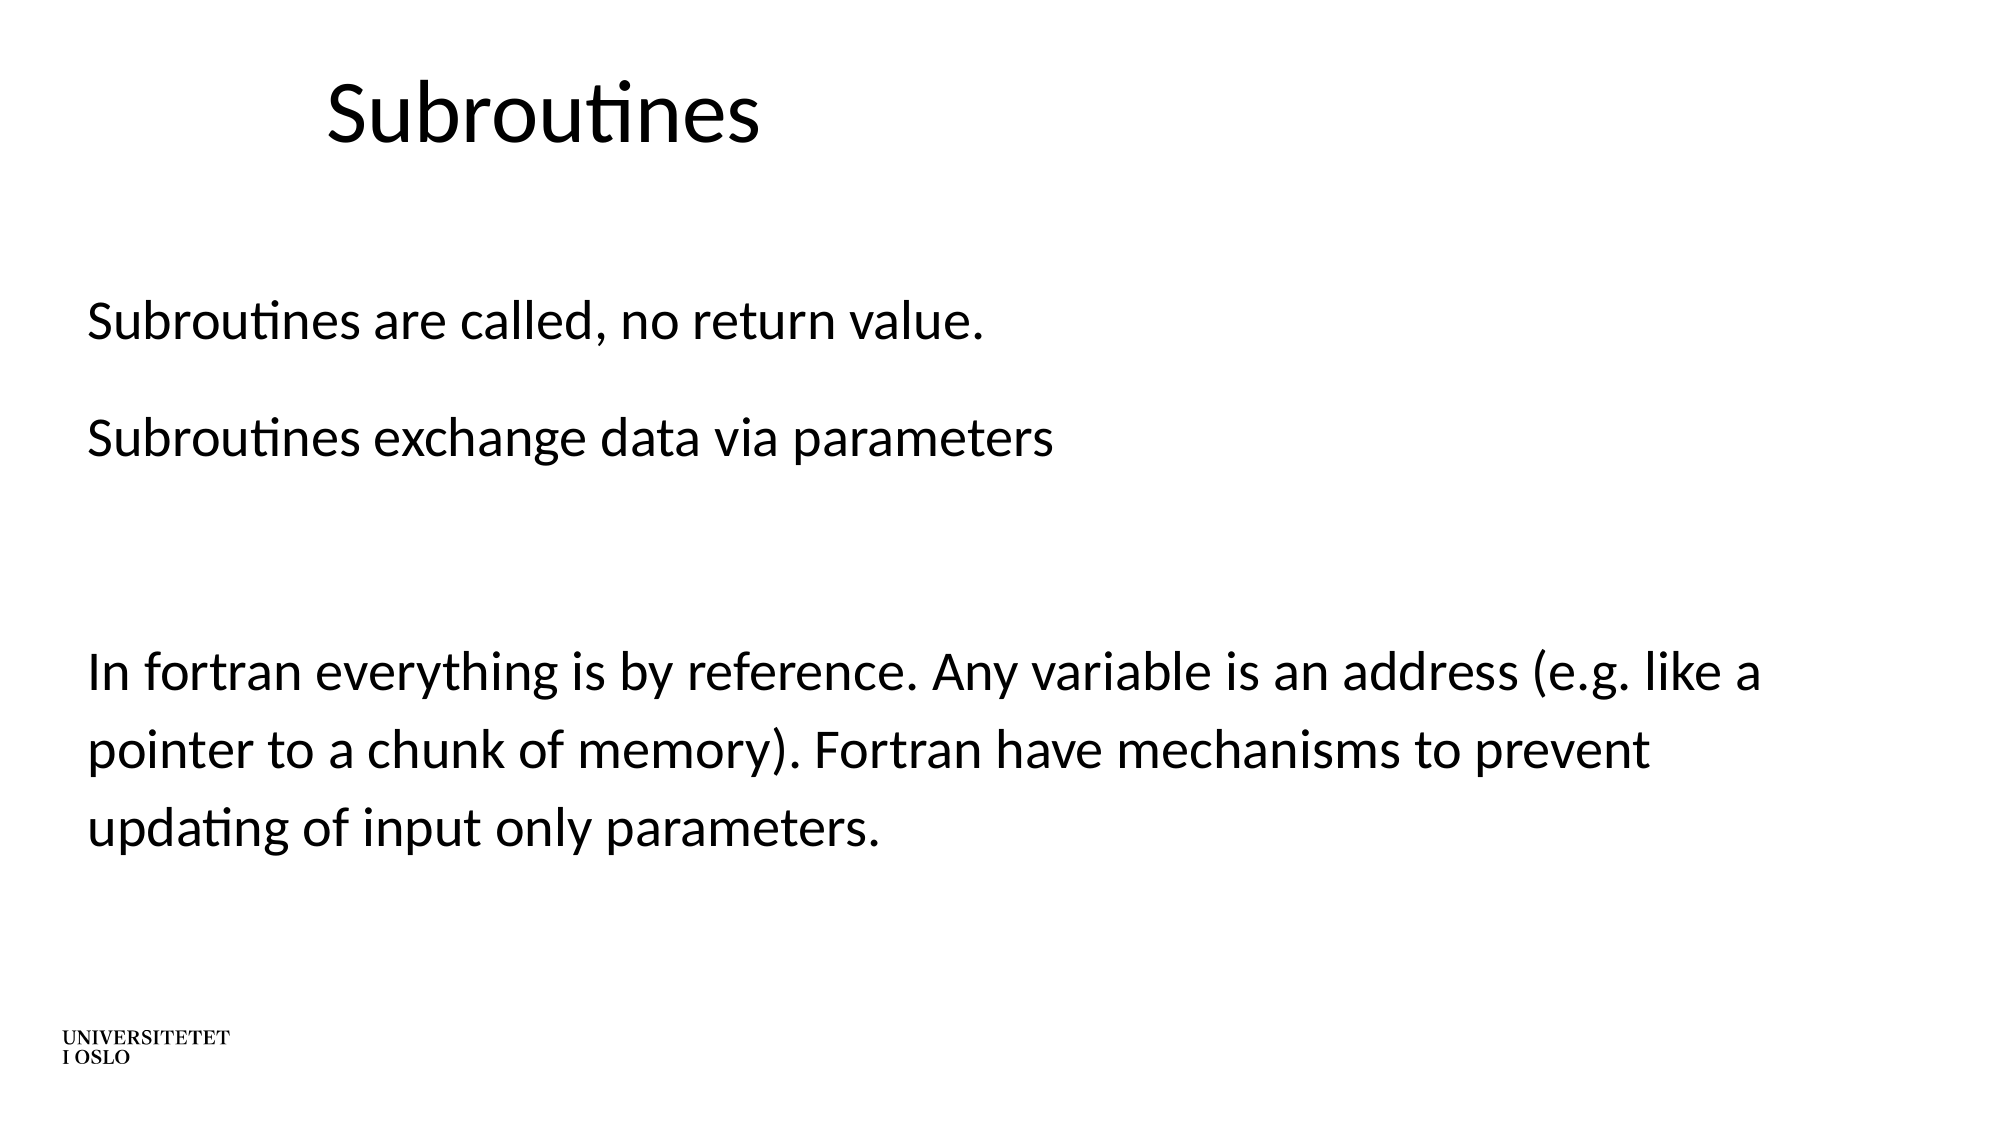

Subroutines
Subroutines are called, no return value.
Subroutines exchange data via parameters
In fortran everything is by reference. Any variable is an address (e.g. like a pointer to a chunk of memory). Fortran have mechanisms to prevent updating of input only parameters.